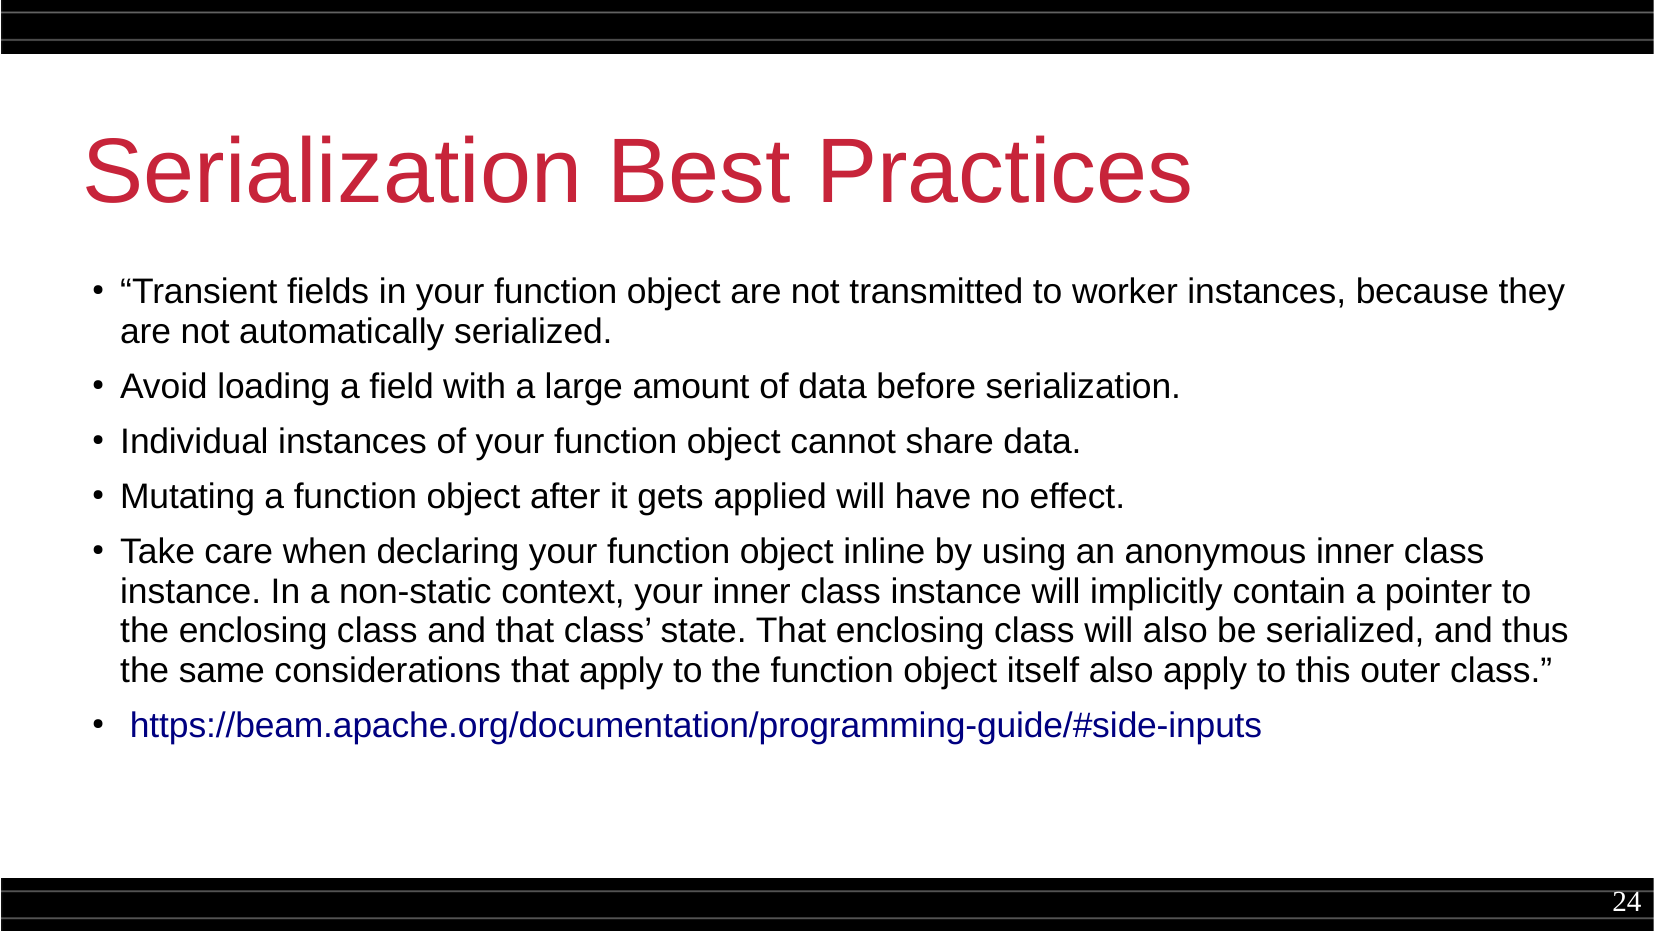

# Serialization Best Practices
“Transient fields in your function object are not transmitted to worker instances, because they are not automatically serialized.
Avoid loading a field with a large amount of data before serialization.
Individual instances of your function object cannot share data.
Mutating a function object after it gets applied will have no effect.
Take care when declaring your function object inline by using an anonymous inner class instance. In a non-static context, your inner class instance will implicitly contain a pointer to the enclosing class and that class’ state. That enclosing class will also be serialized, and thus the same considerations that apply to the function object itself also apply to this outer class.”
 https://beam.apache.org/documentation/programming-guide/#side-inputs